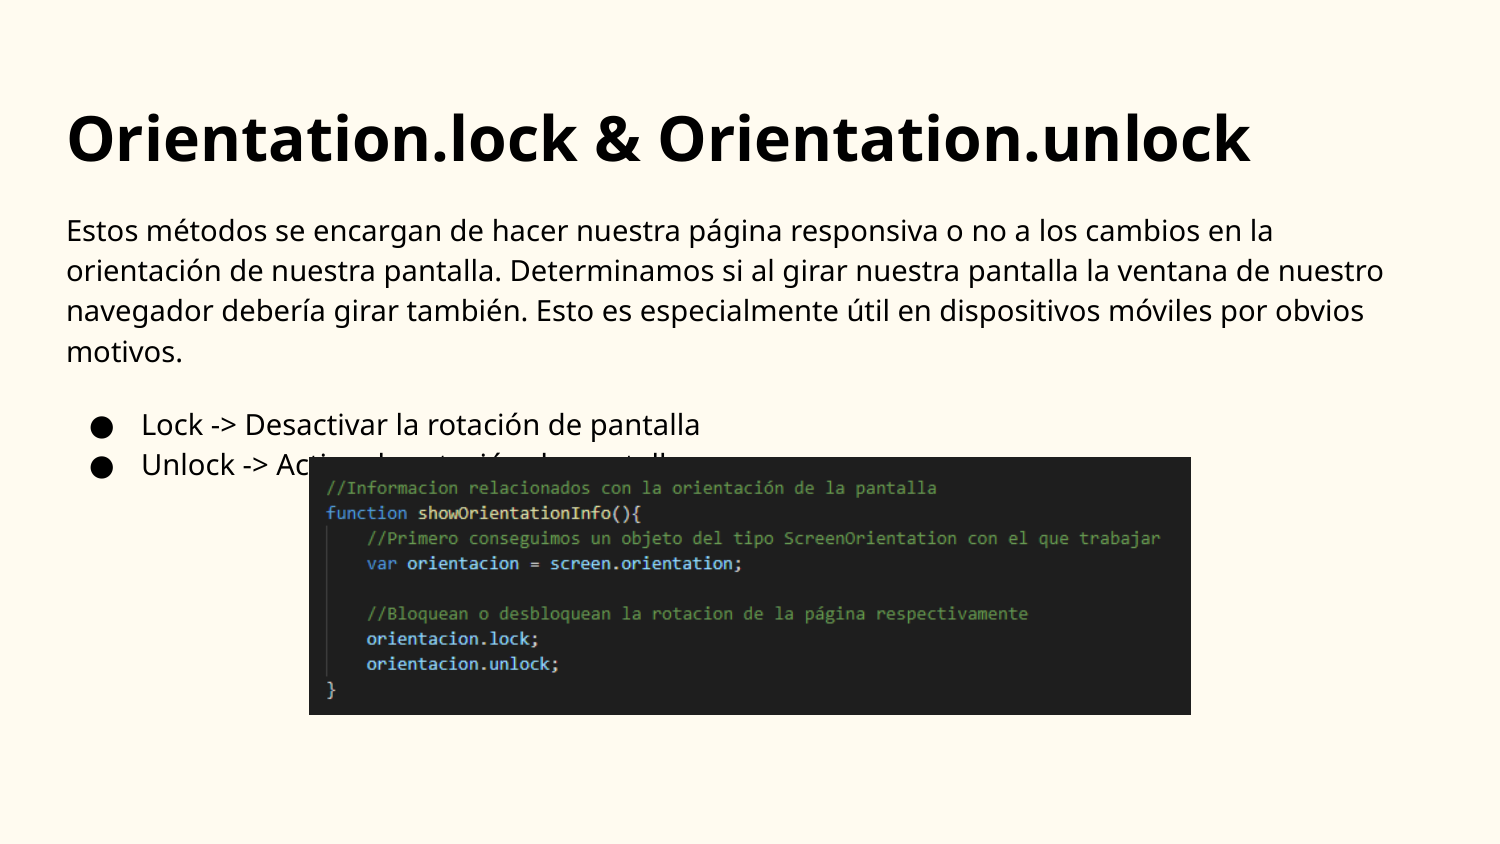

# Orientation.lock & Orientation.unlock
Estos métodos se encargan de hacer nuestra página responsiva o no a los cambios en la orientación de nuestra pantalla. Determinamos si al girar nuestra pantalla la ventana de nuestro navegador debería girar también. Esto es especialmente útil en dispositivos móviles por obvios motivos.
Lock -> Desactivar la rotación de pantalla
Unlock -> Activar la rotación de pantalla